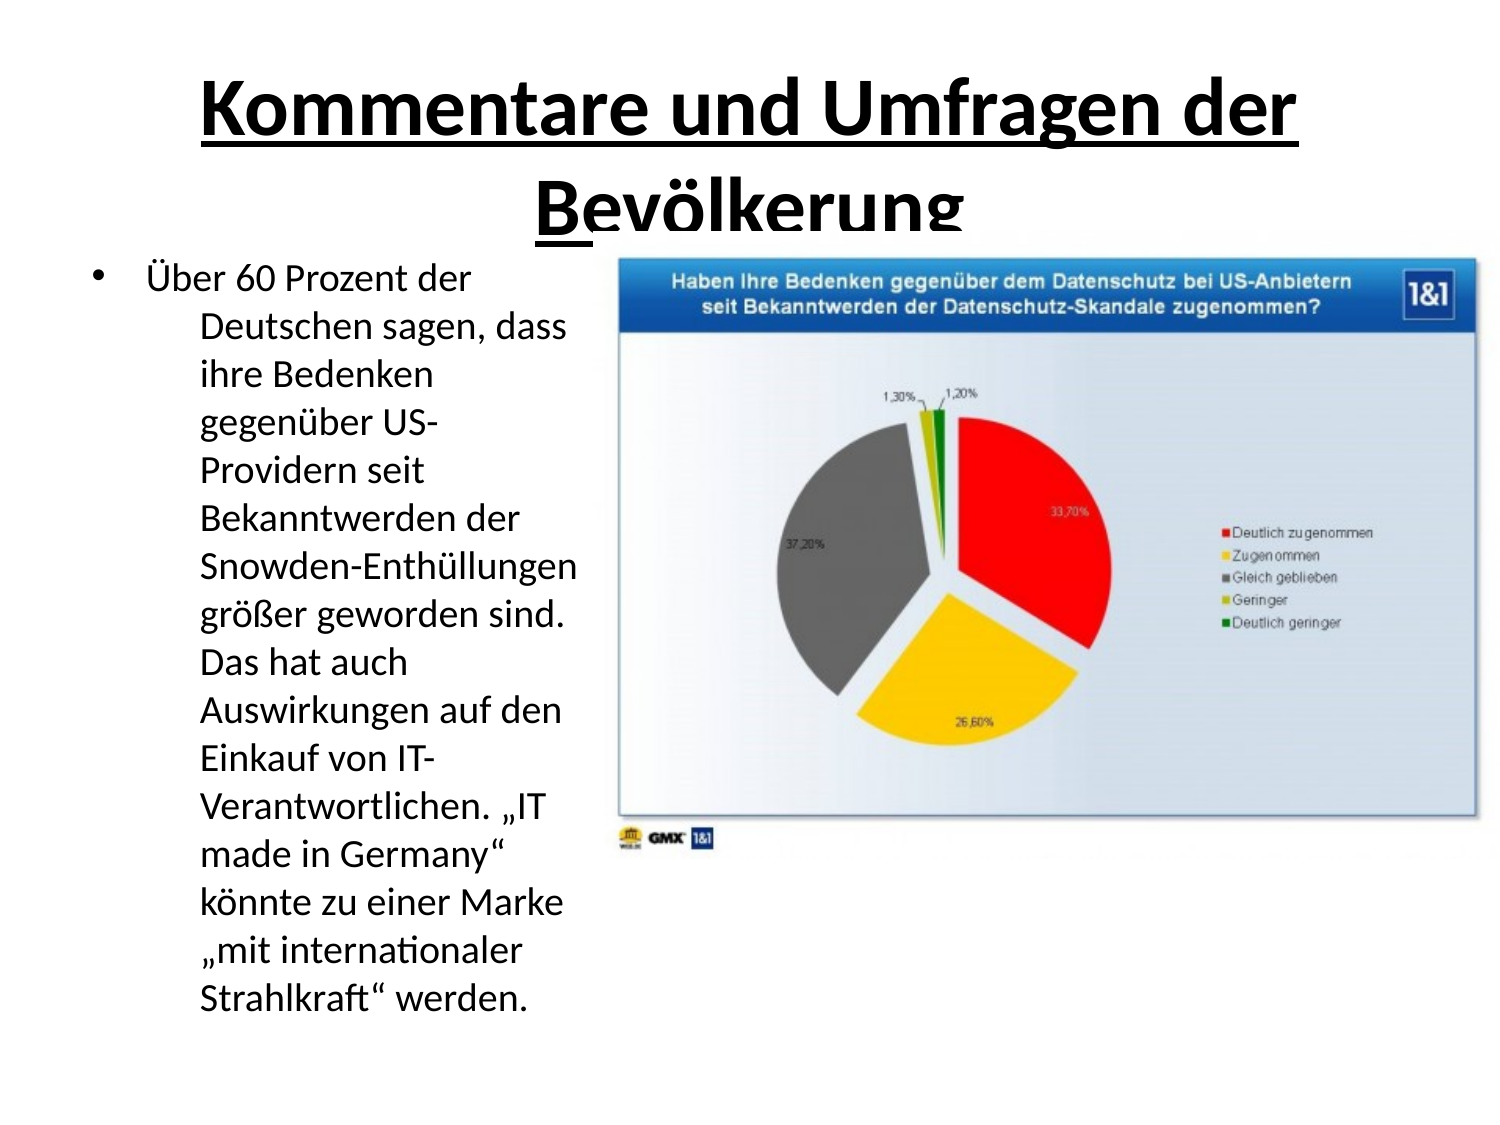

# Kommentare und Umfragen der Bevölkerung
Über 60 Prozent der Deutschen sagen, dass ihre Bedenken gegenüber US-Providern seit Bekanntwerden der Snowden-Enthüllungen größer geworden sind. Das hat auch Auswirkungen auf den Einkauf von IT-Verantwortlichen. „IT made in Germany“ könnte zu einer Marke „mit internationaler Strahlkraft“ werden.